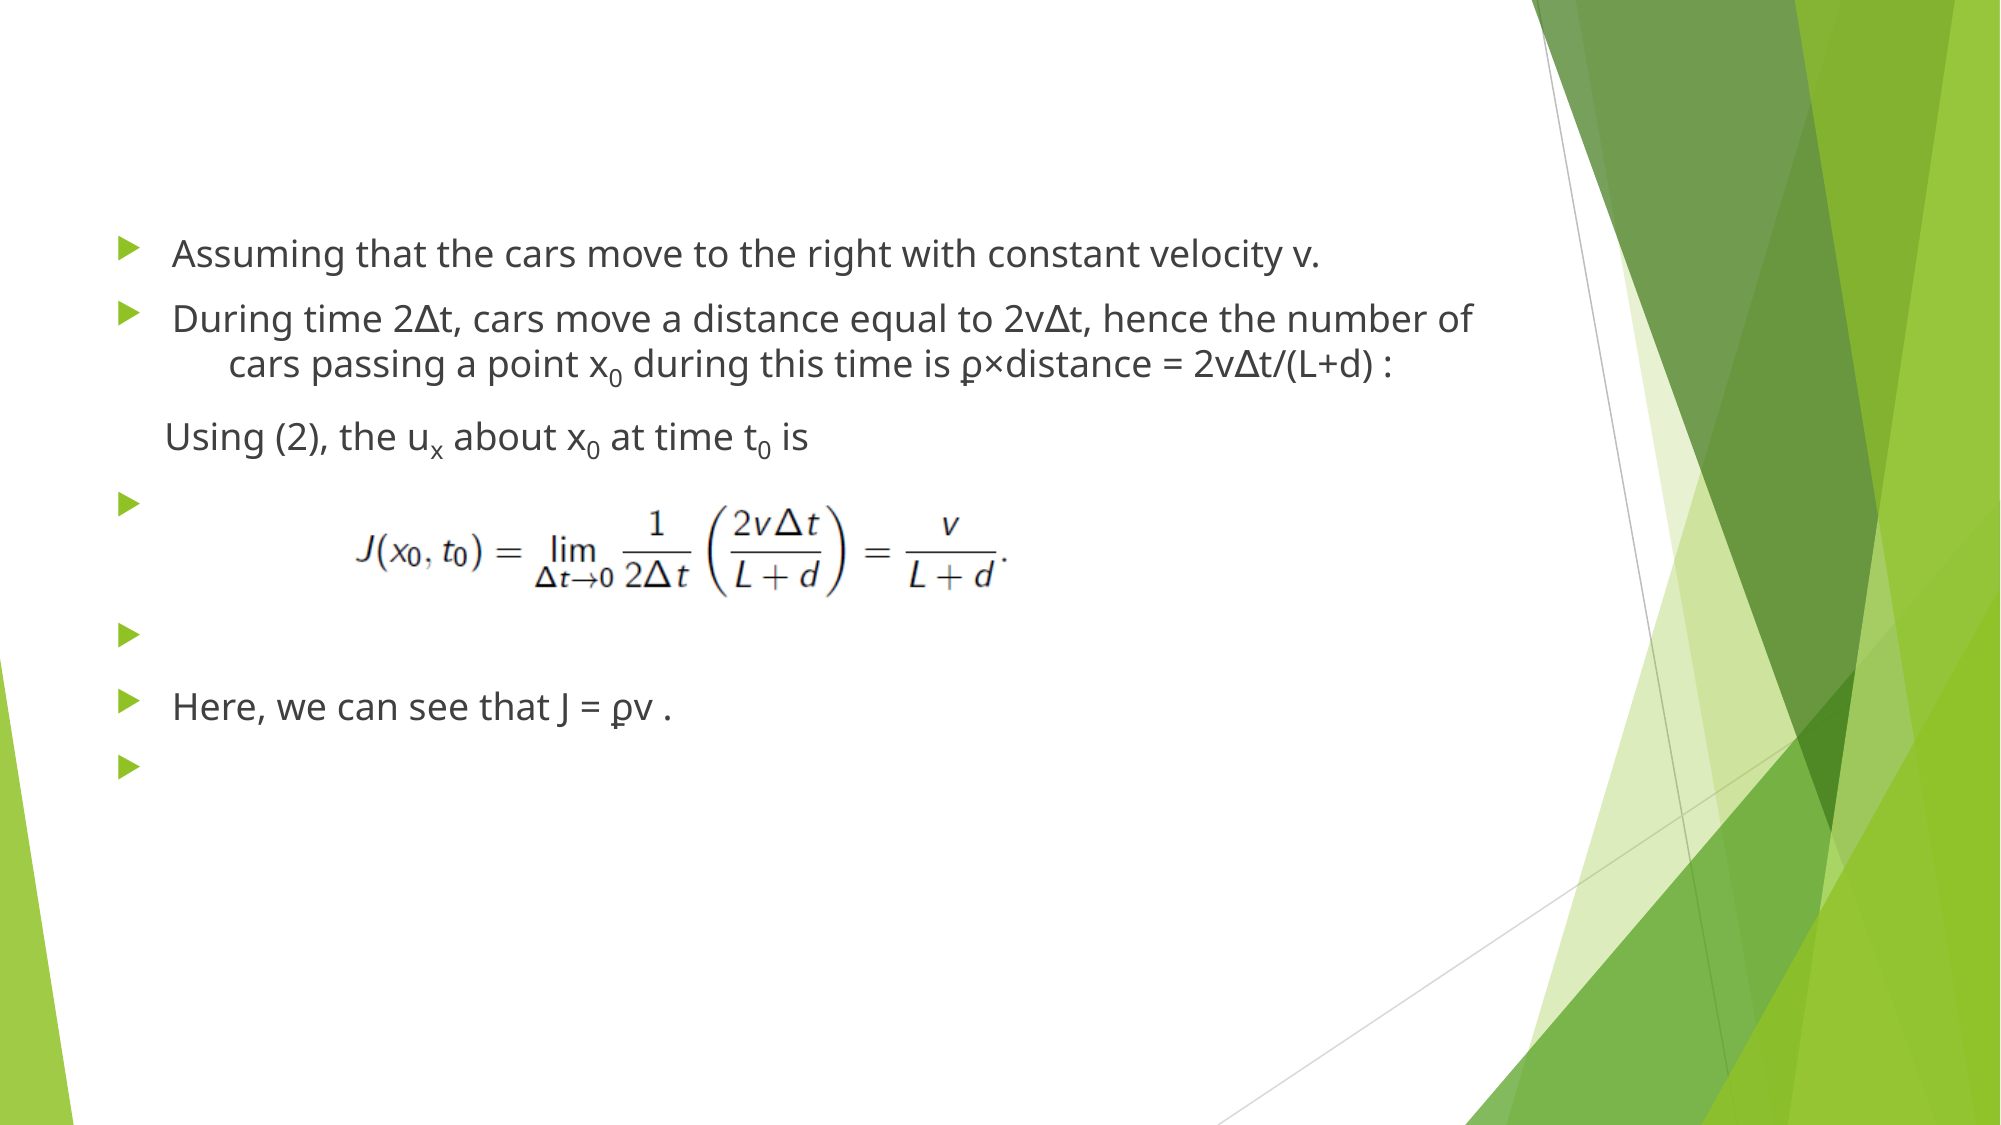

# Assuming that the cars move to the right with constant velocity v.
During time 2∆t, cars move a distance equal to 2v∆t, hence the number of cars passing a point x0 during this time is ϼ×distance = 2v∆t/(L+d) :
 Using (2), the ux about x0 at time t0 is
Here, we can see that J = ϼv .